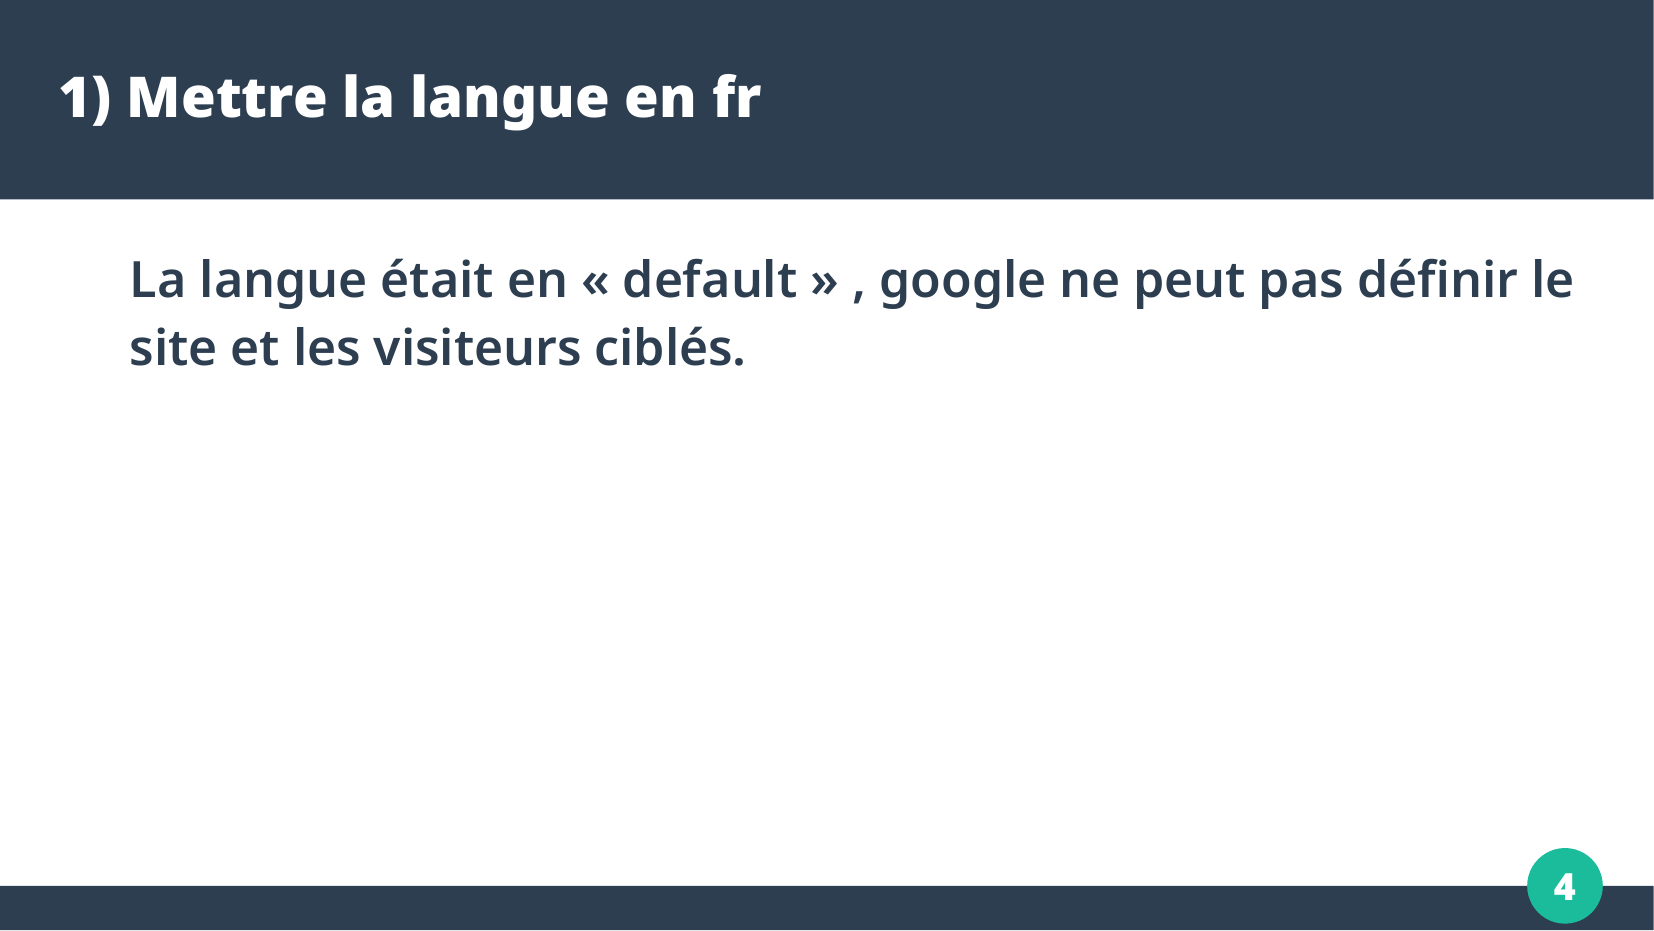

# 1) Mettre la langue en fr
La langue était en « default » , google ne peut pas définir le site et les visiteurs ciblés.